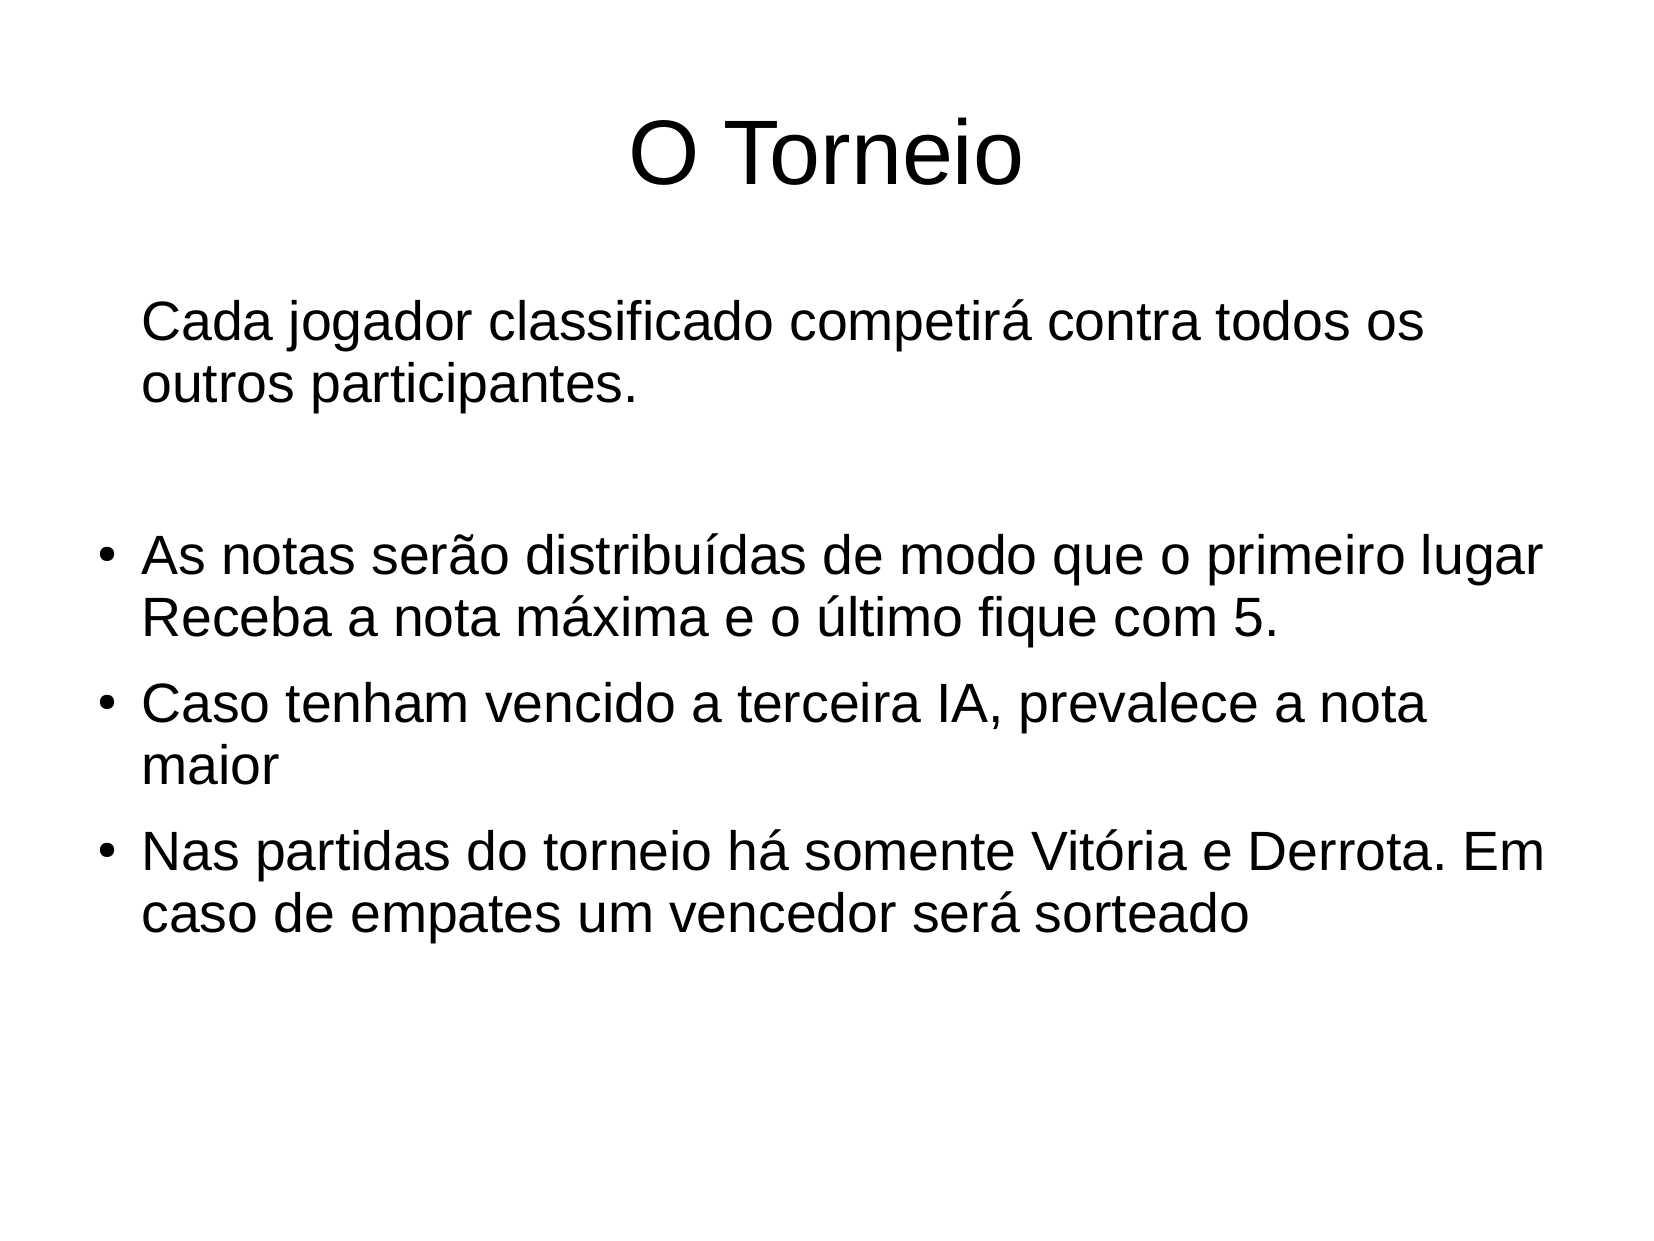

# O Torneio
Cada jogador classificado competirá contra todos os outros participantes.
As notas serão distribuídas de modo que o primeiro lugar Receba a nota máxima e o último fique com 5.
Caso tenham vencido a terceira IA, prevalece a nota maior
Nas partidas do torneio há somente Vitória e Derrota. Em caso de empates um vencedor será sorteado